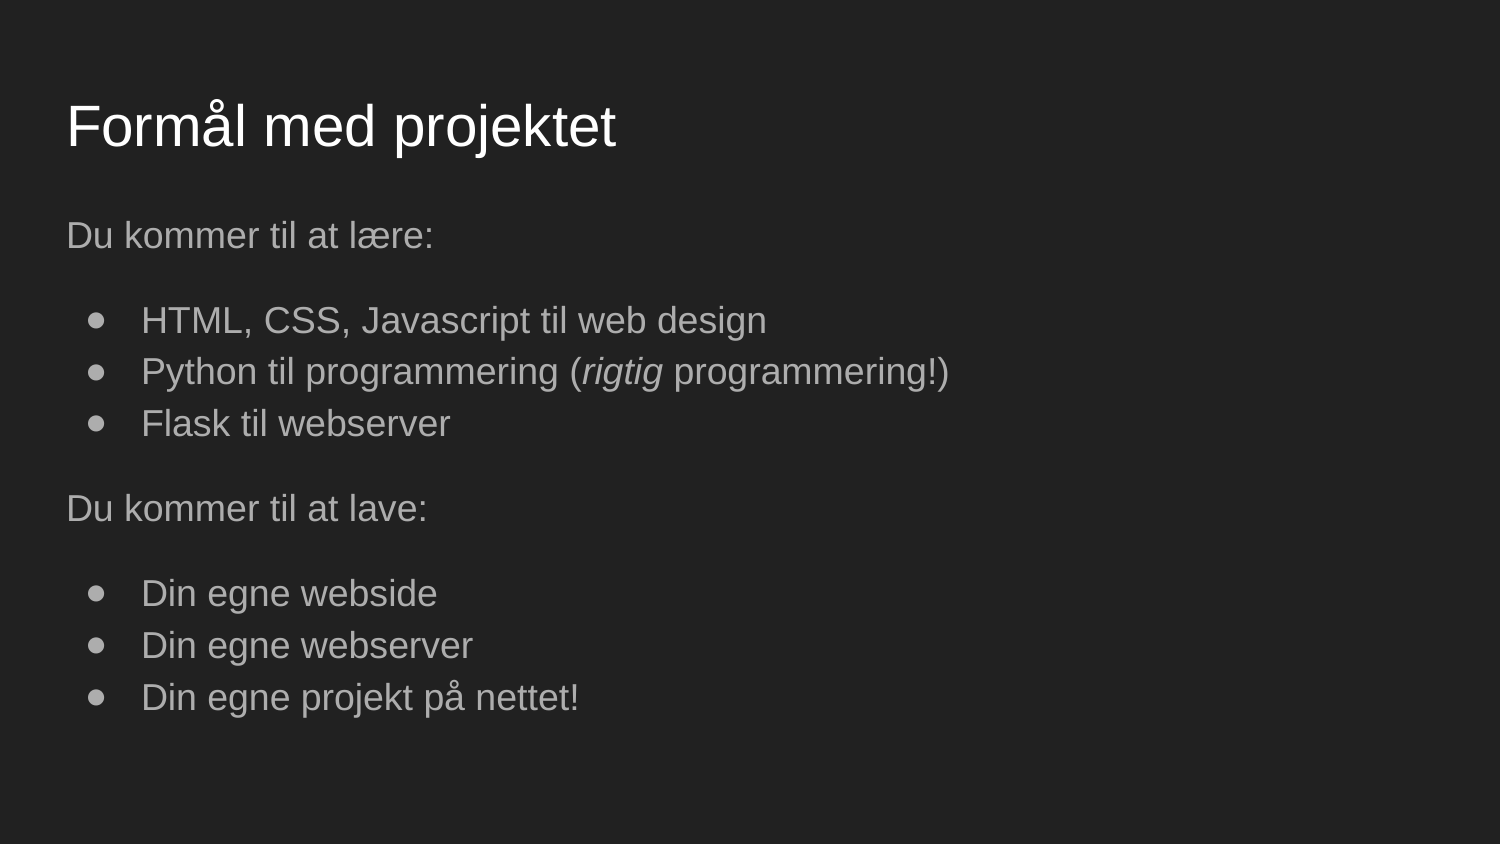

# Formål med projektet
Du kommer til at lære:
HTML, CSS, Javascript til web design
Python til programmering (rigtig programmering!)
Flask til webserver
Du kommer til at lave:
Din egne webside
Din egne webserver
Din egne projekt på nettet!